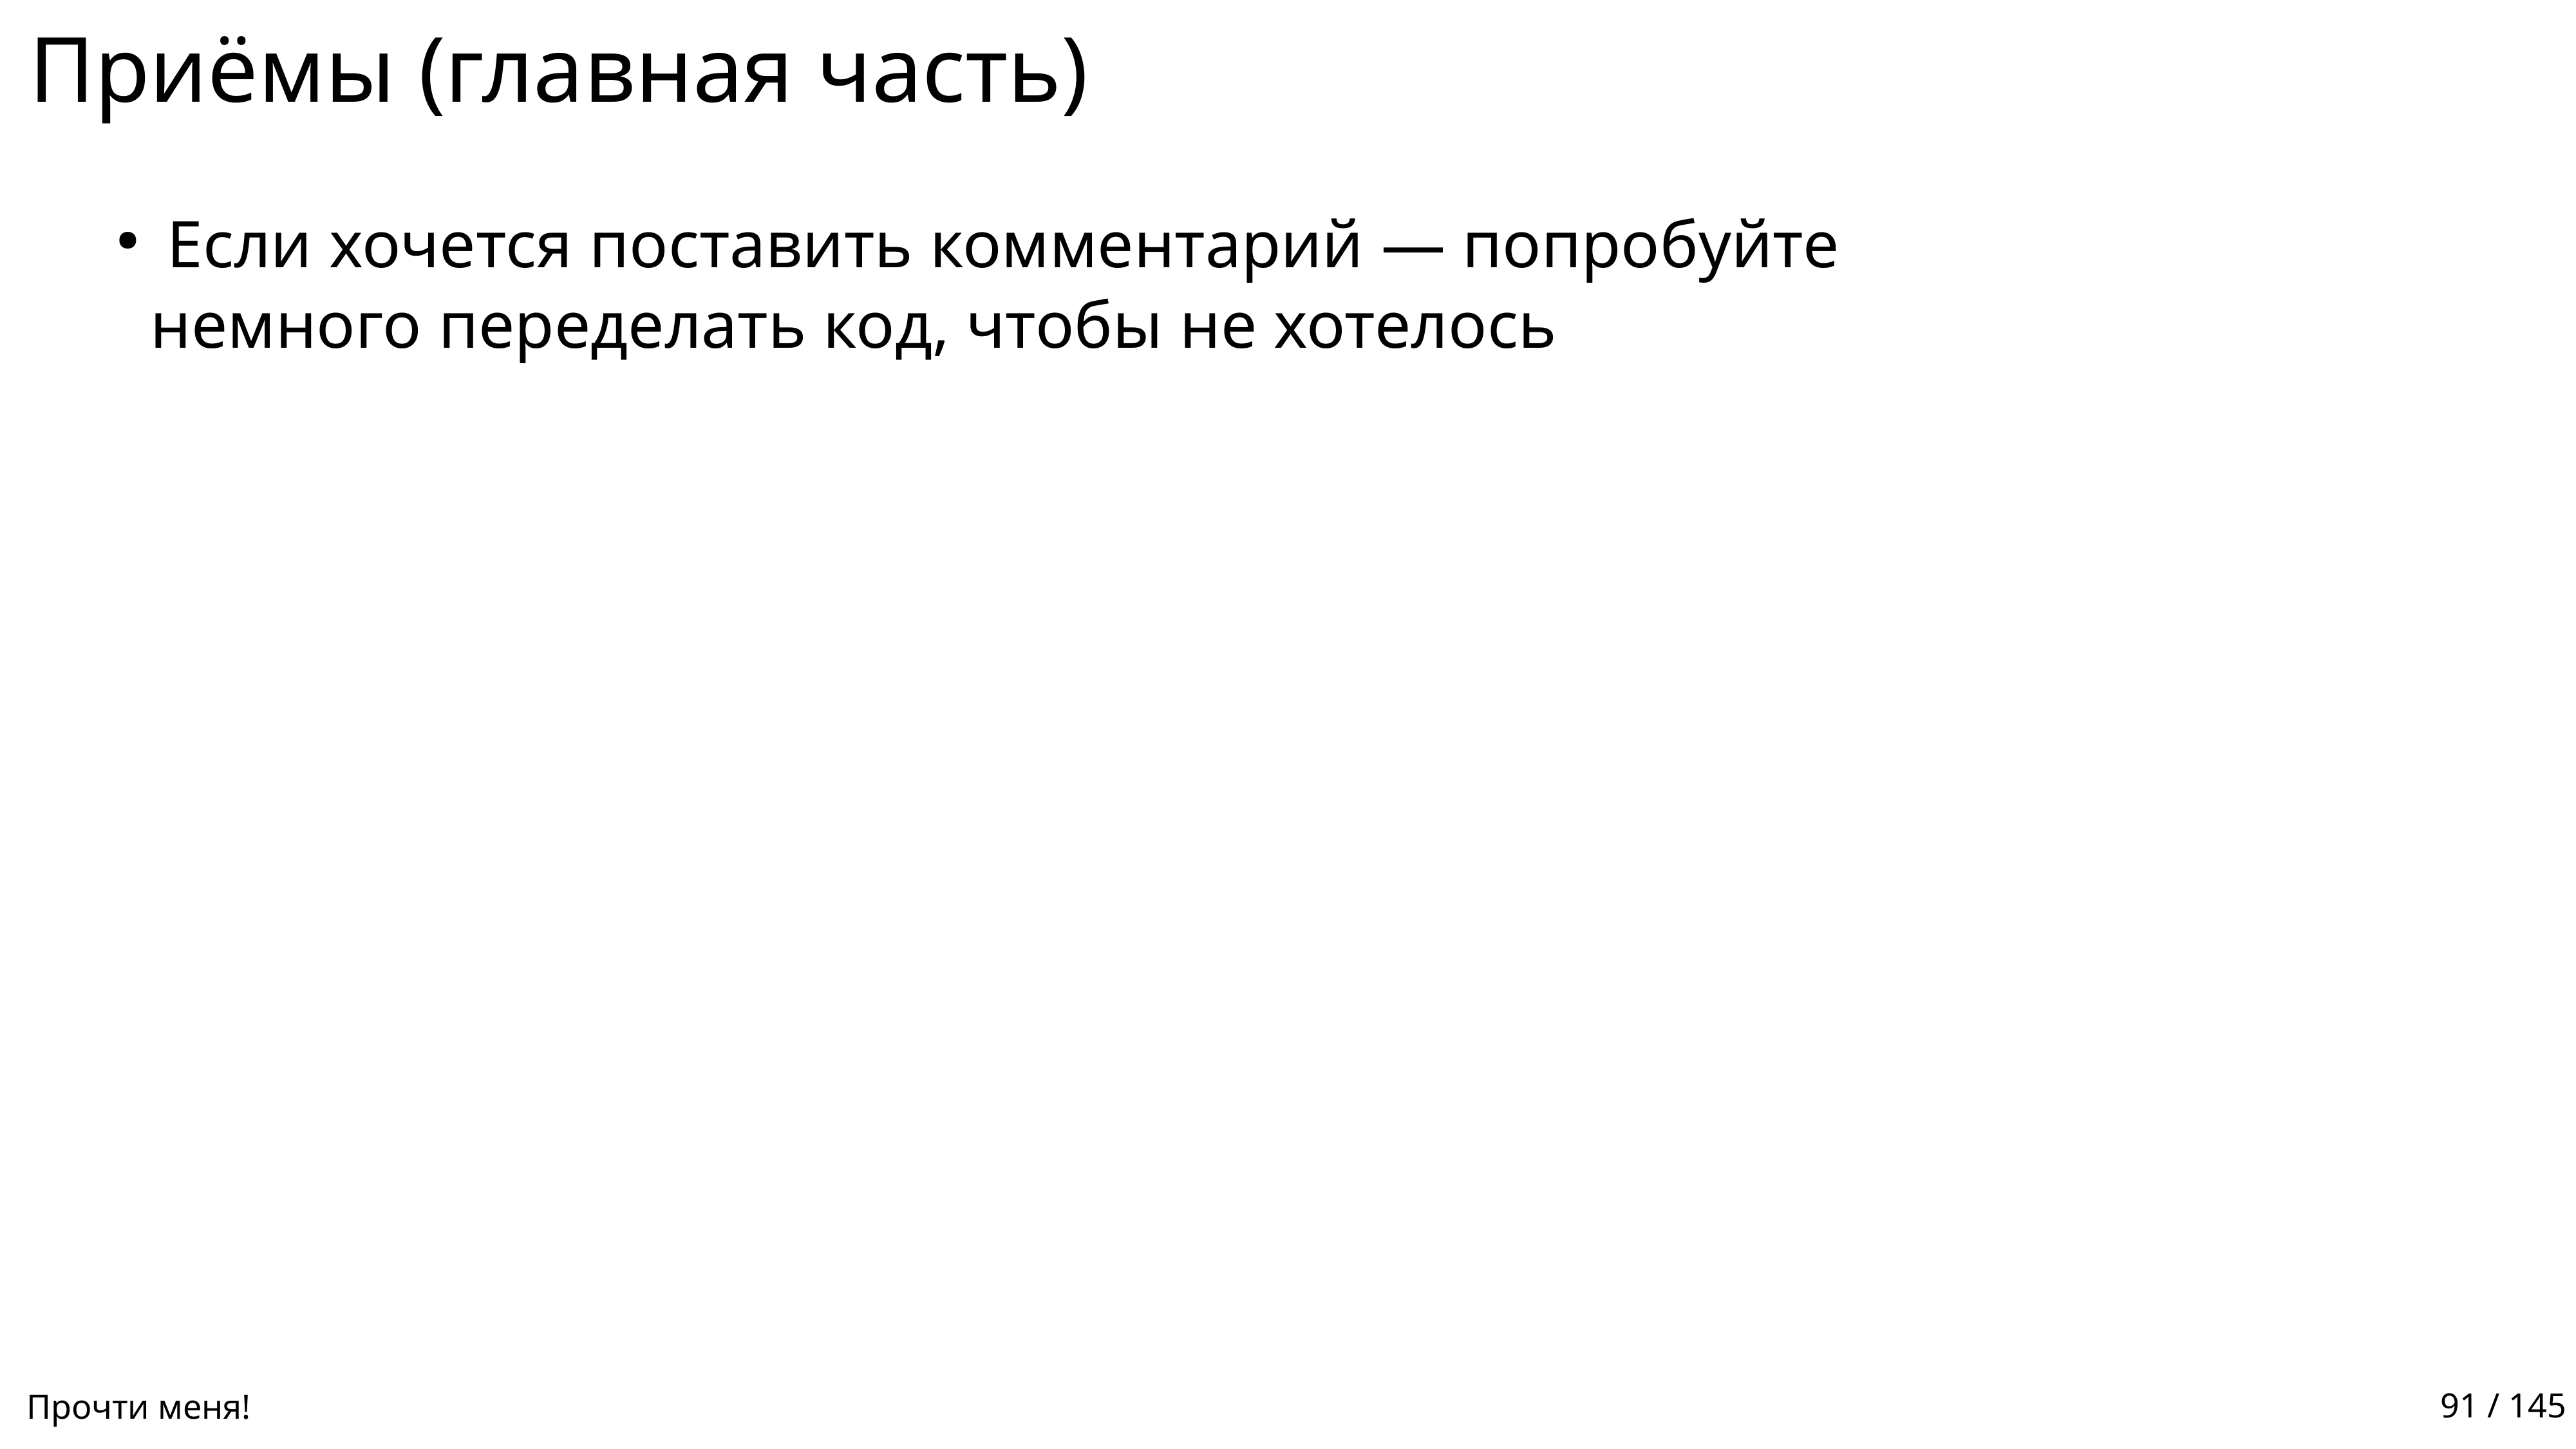

Приёмы (главная часть)
# Если хочется поставить комментарий — попробуйте немного переделать код, чтобы не хотелось
Прочти меня!